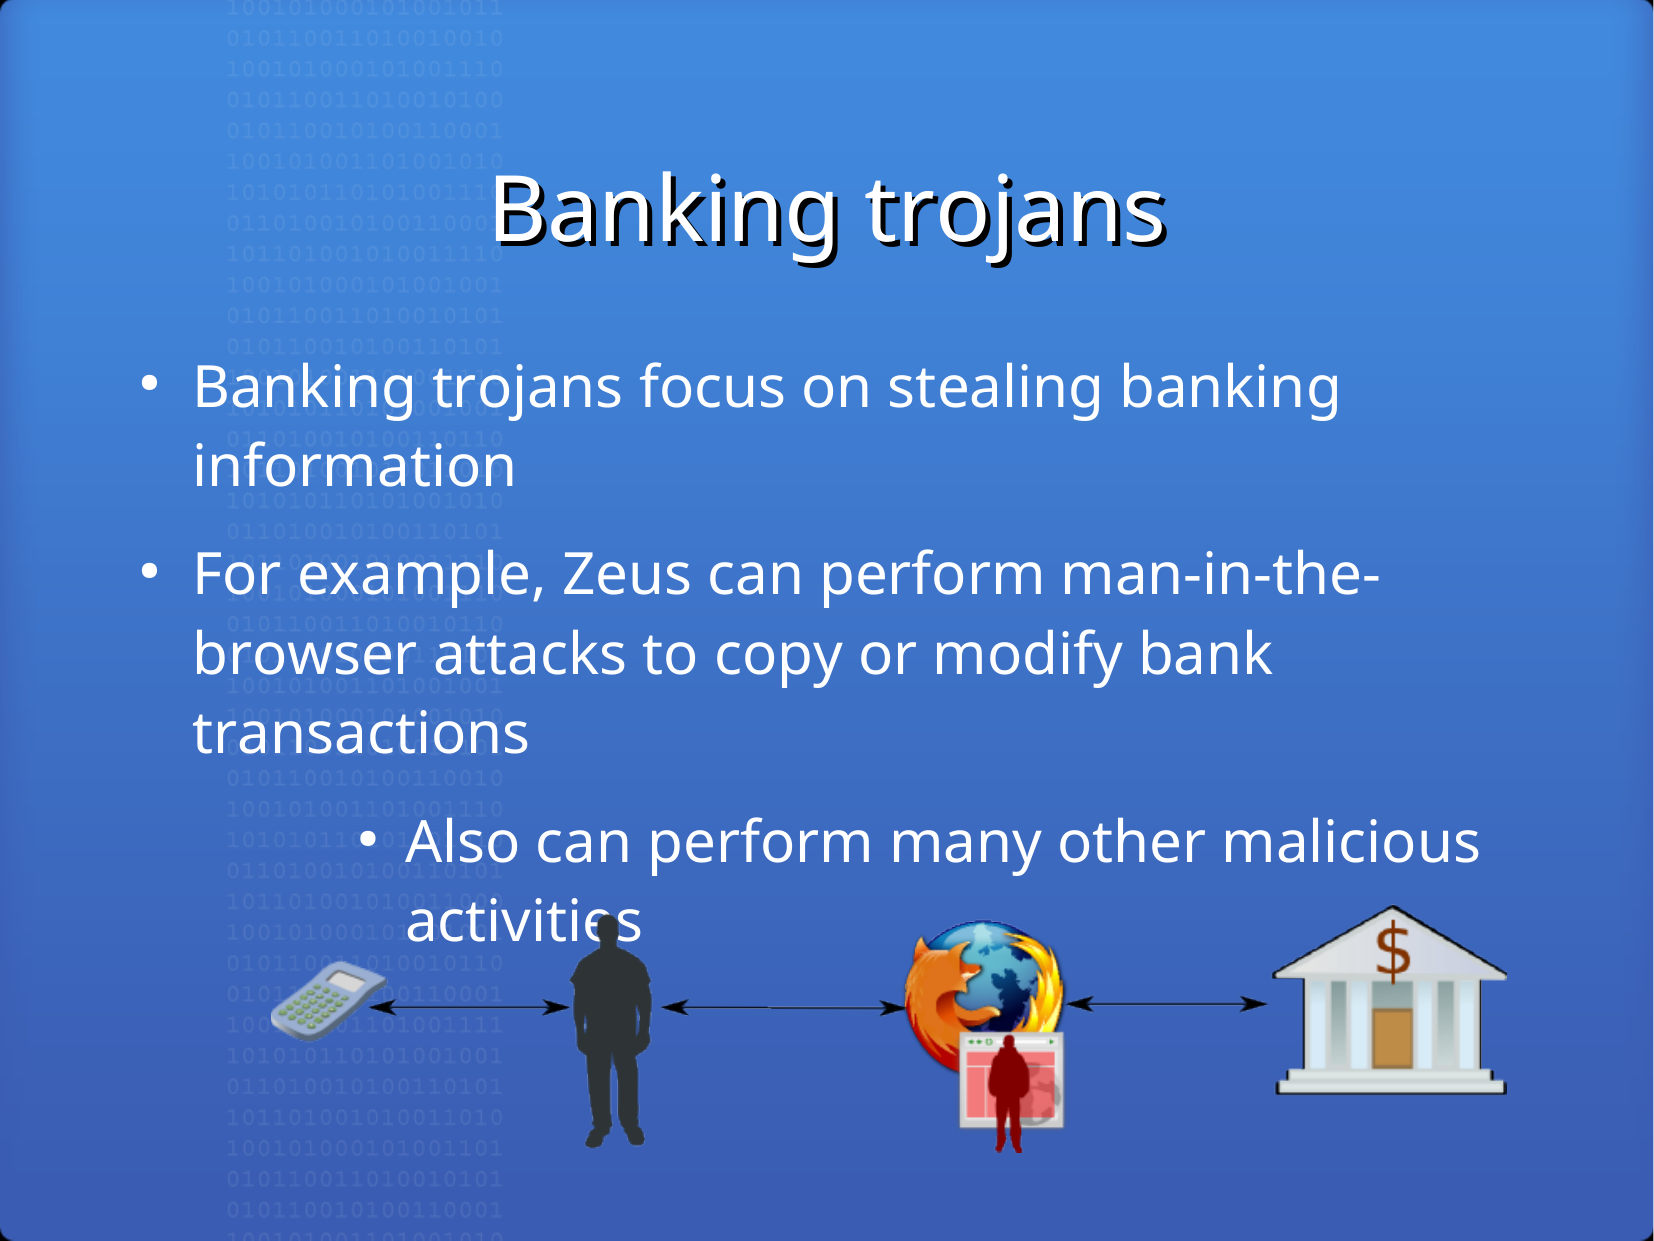

# Banking trojans
Banking trojans focus on stealing banking information
For example, Zeus can perform man-in-the-browser attacks to copy or modify bank transactions
Also can perform many other malicious activities